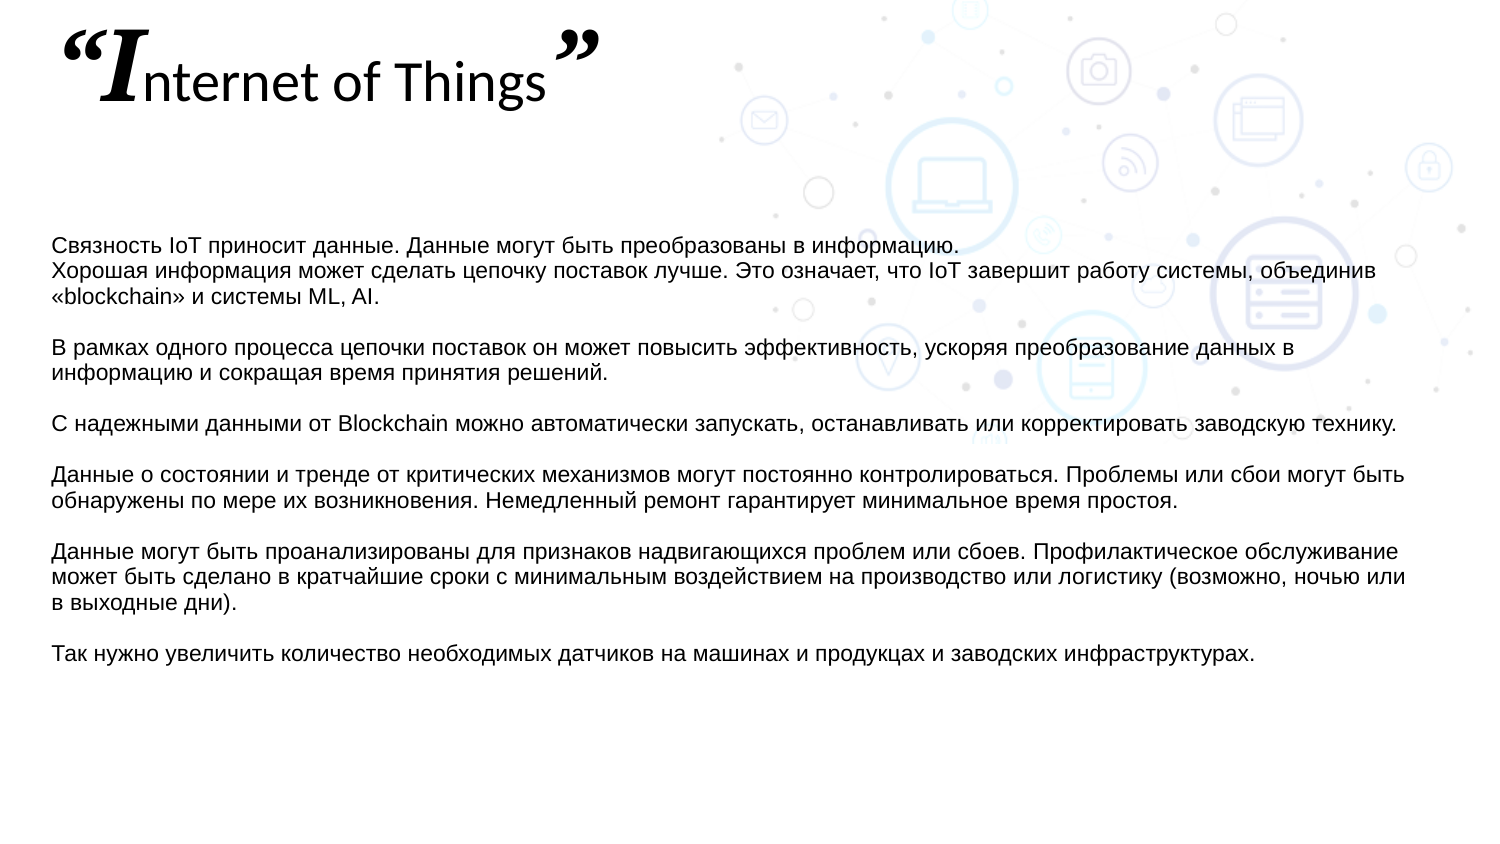

“Internet of Things”
Связность IoT приносит данные. Данные могут быть преобразованы в информацию.
Хорошая информация может сделать цепочку поставок лучше. Это означает, что IoT завершит работу системы, объединив «blockchain» и системы ML, AI.
В рамках одного процесса цепочки поставок он может повысить эффективность, ускоряя преобразование данных в информацию и сокращая время принятия решений.
С надежными данными от Blockchain можно автоматически запускать, останавливать или корректировать заводскую технику.
Данные о состоянии и тренде от критических механизмов могут постоянно контролироваться. Проблемы или сбои могут быть обнаружены по мере их возникновения. Немедленный ремонт гарантирует минимальное время простоя.
Данные могут быть проанализированы для признаков надвигающихся проблем или сбоев. Профилактическое обслуживание может быть сделано в кратчайшие сроки с минимальным воздействием на производство или логистику (возможно, ночью или в выходные дни).
Так нужно увеличить количество необходимых датчиков на машинах и продукцах и заводских инфраструктурах.